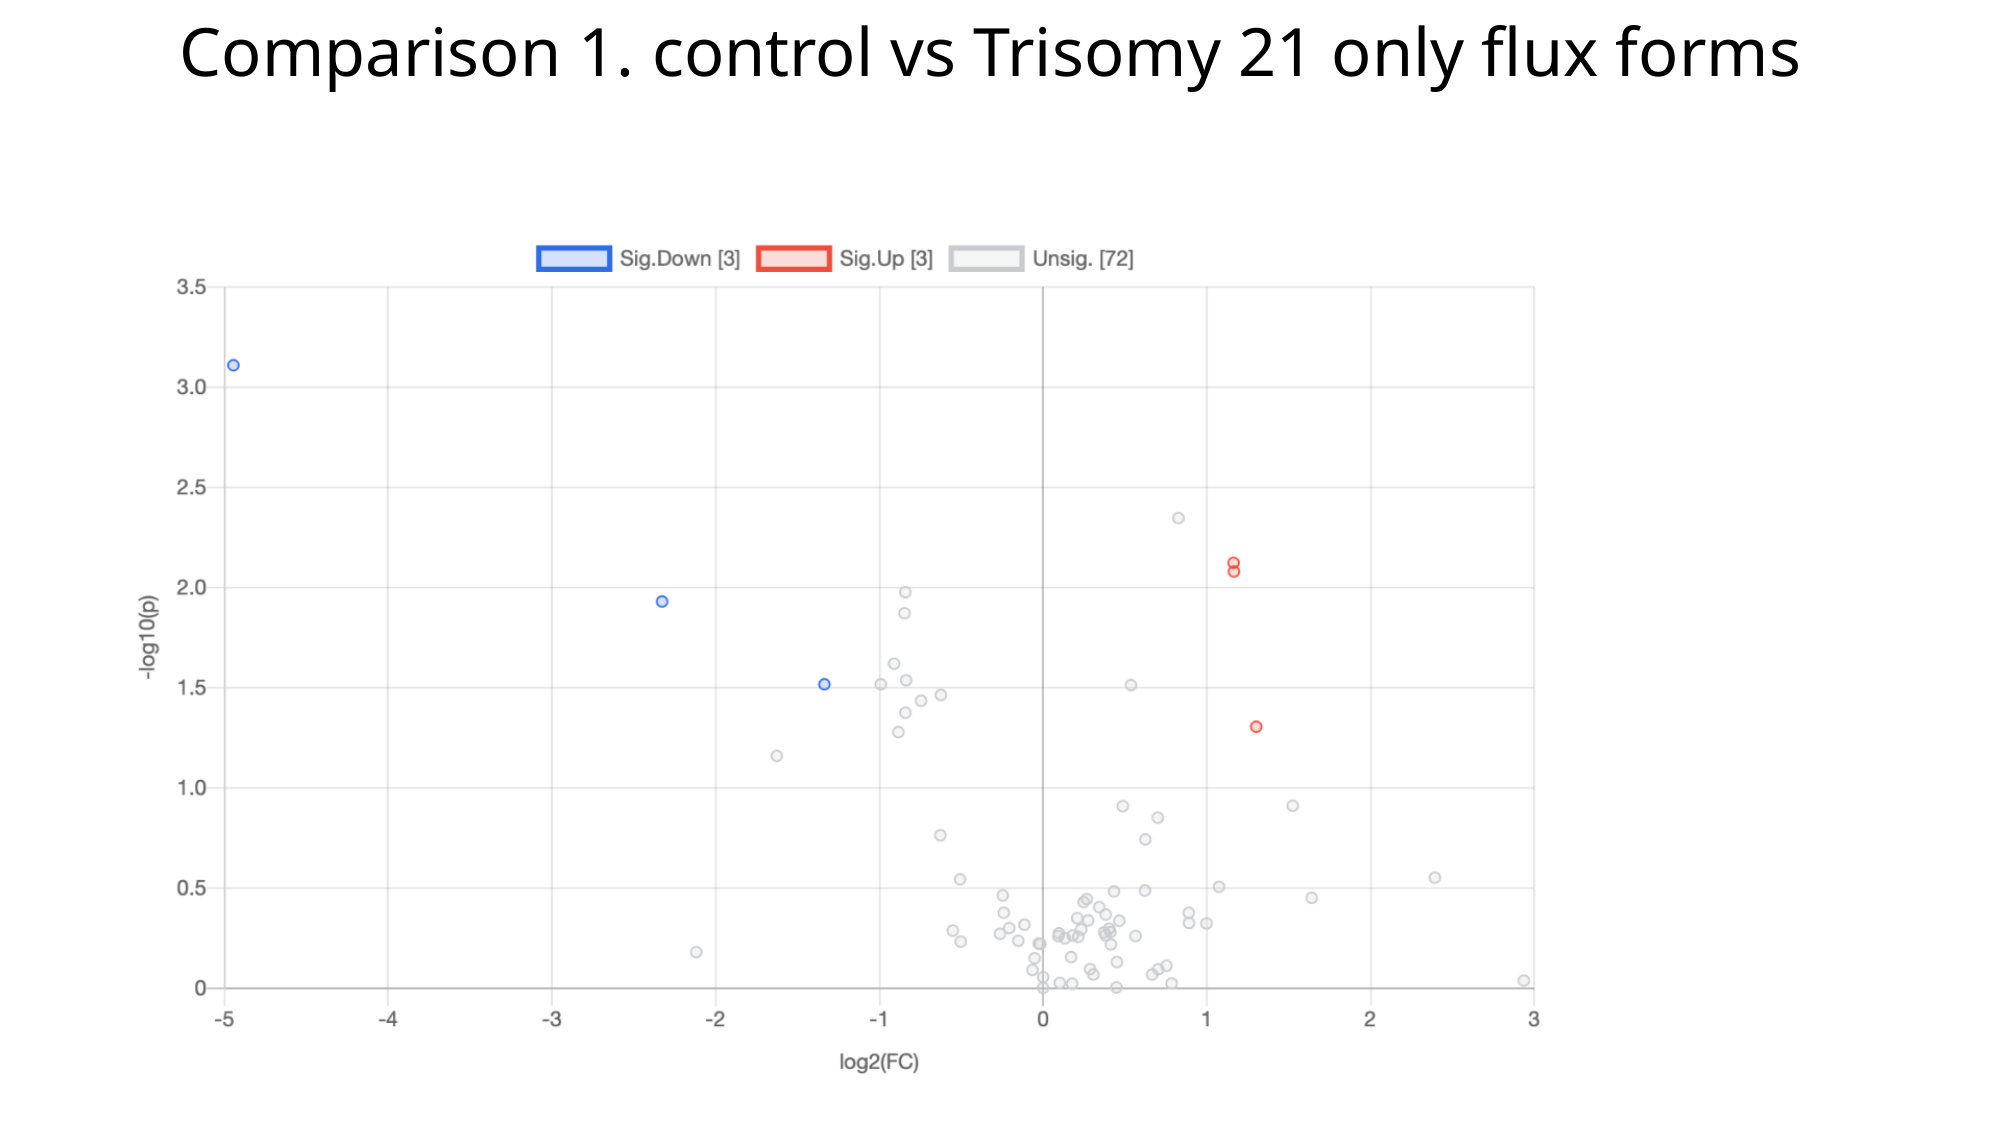

# Comparison 1. control vs Trisomy 21 only flux forms